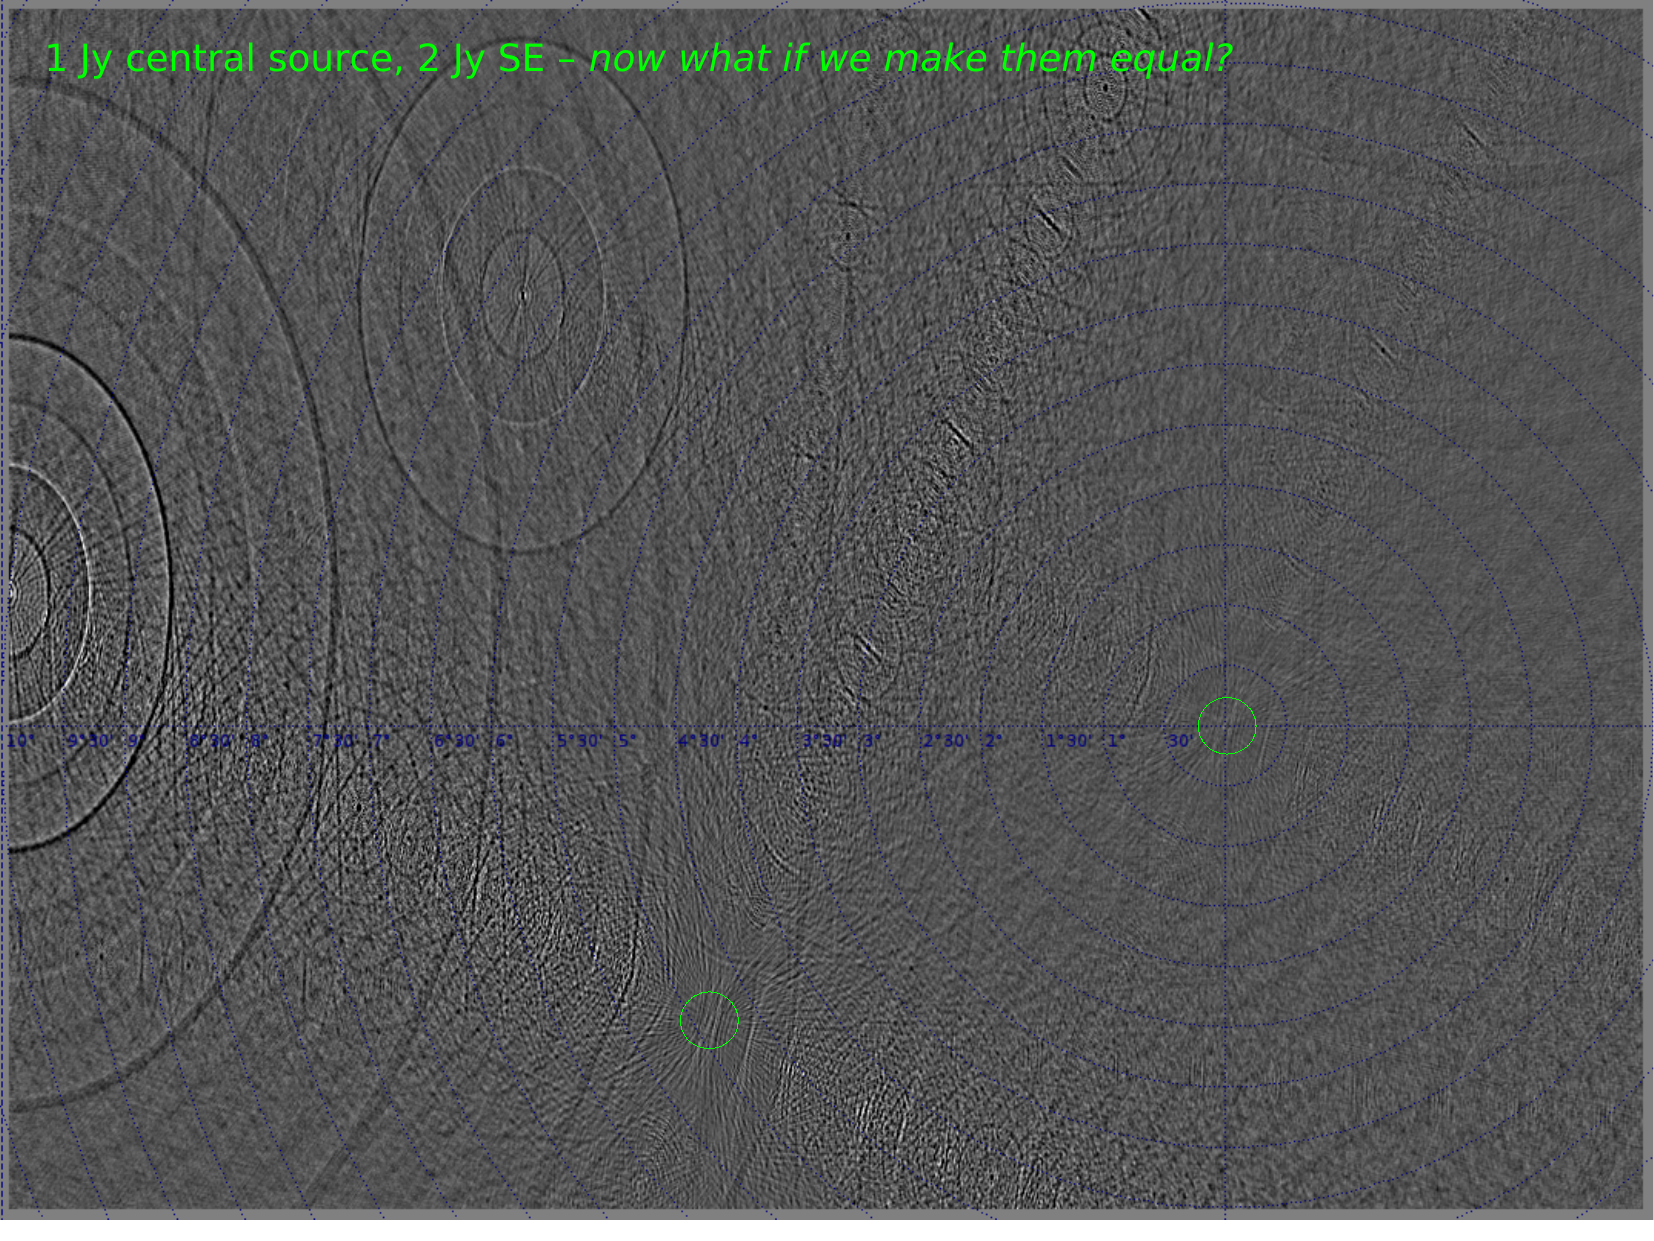

1 Jy central source, 2 Jy SE – now what if we make them equal?
CALIM2010: Ghostbusters